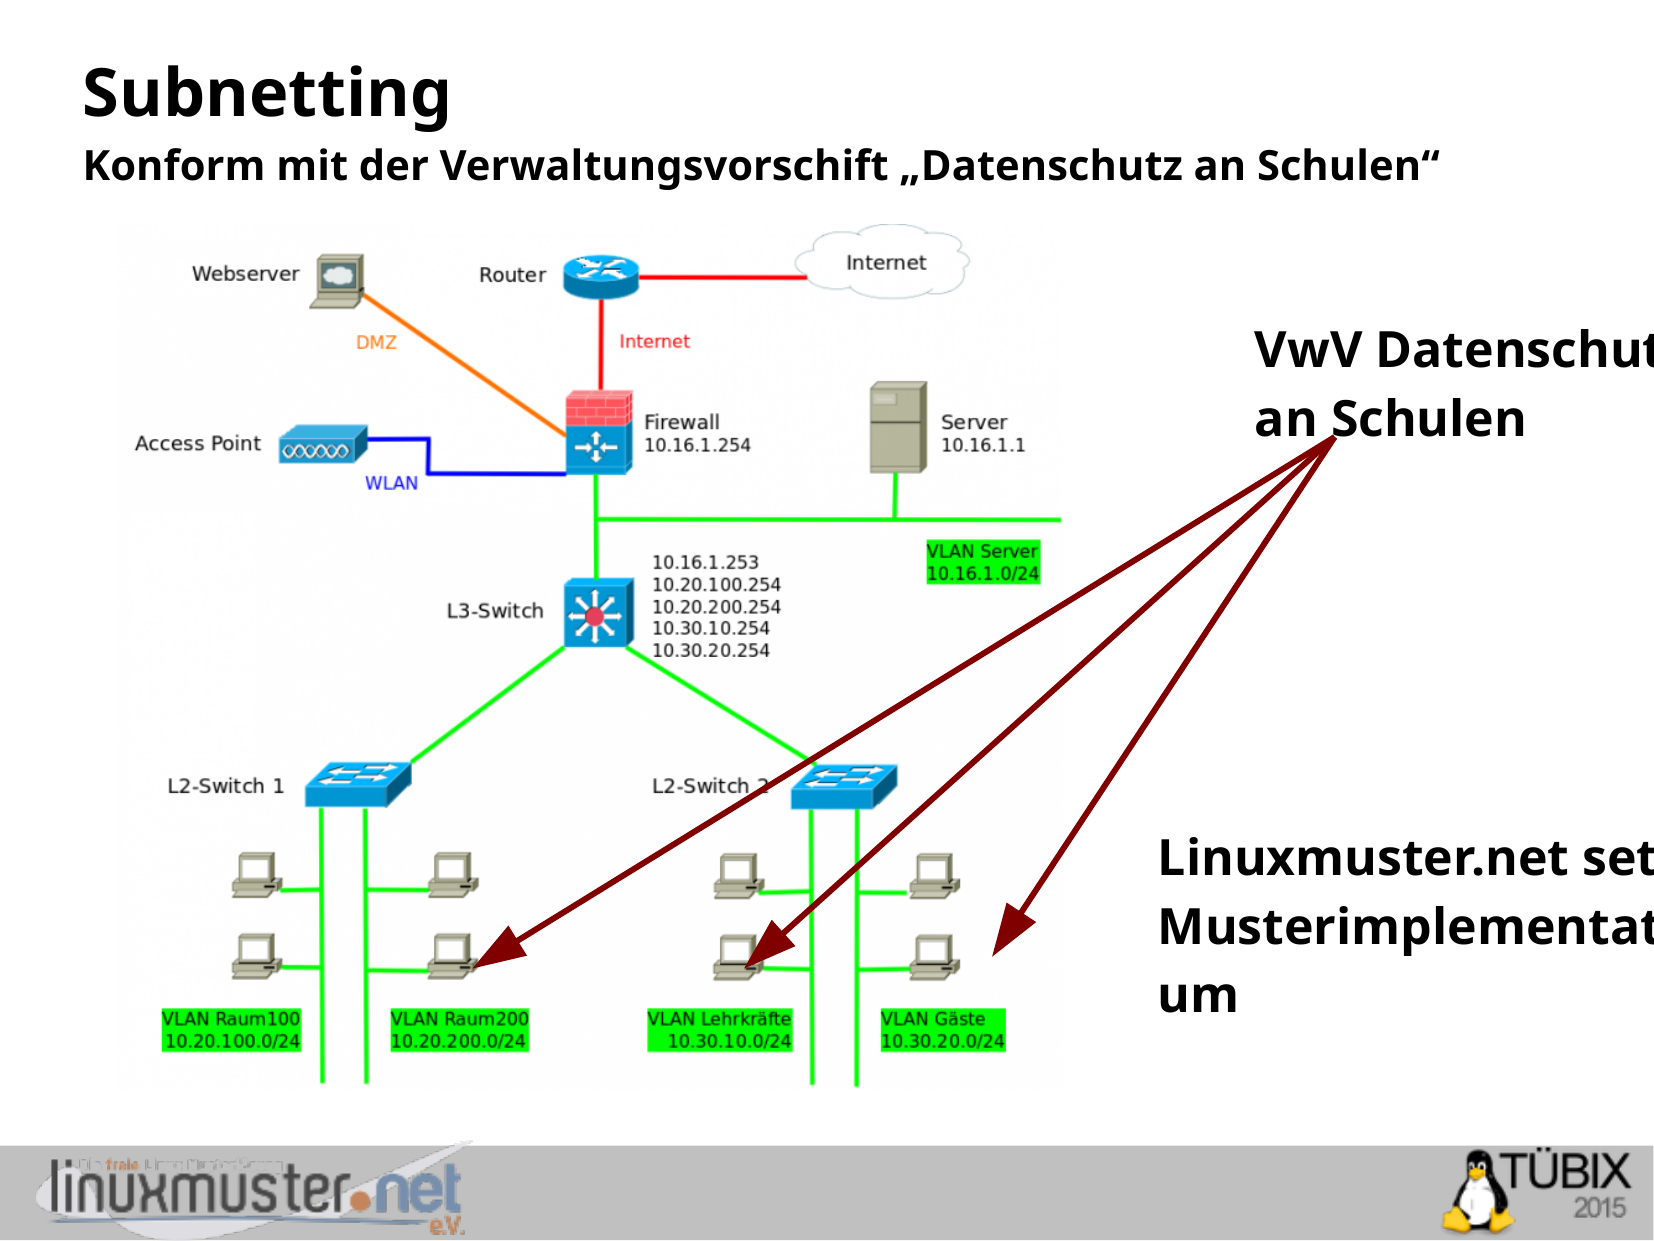

# Subnetting Konform mit der Verwaltungsvorschift „Datenschutz an Schulen“
VwV Datenschutz
an Schulen
Linuxmuster.net setzt
Musterimplementation
um